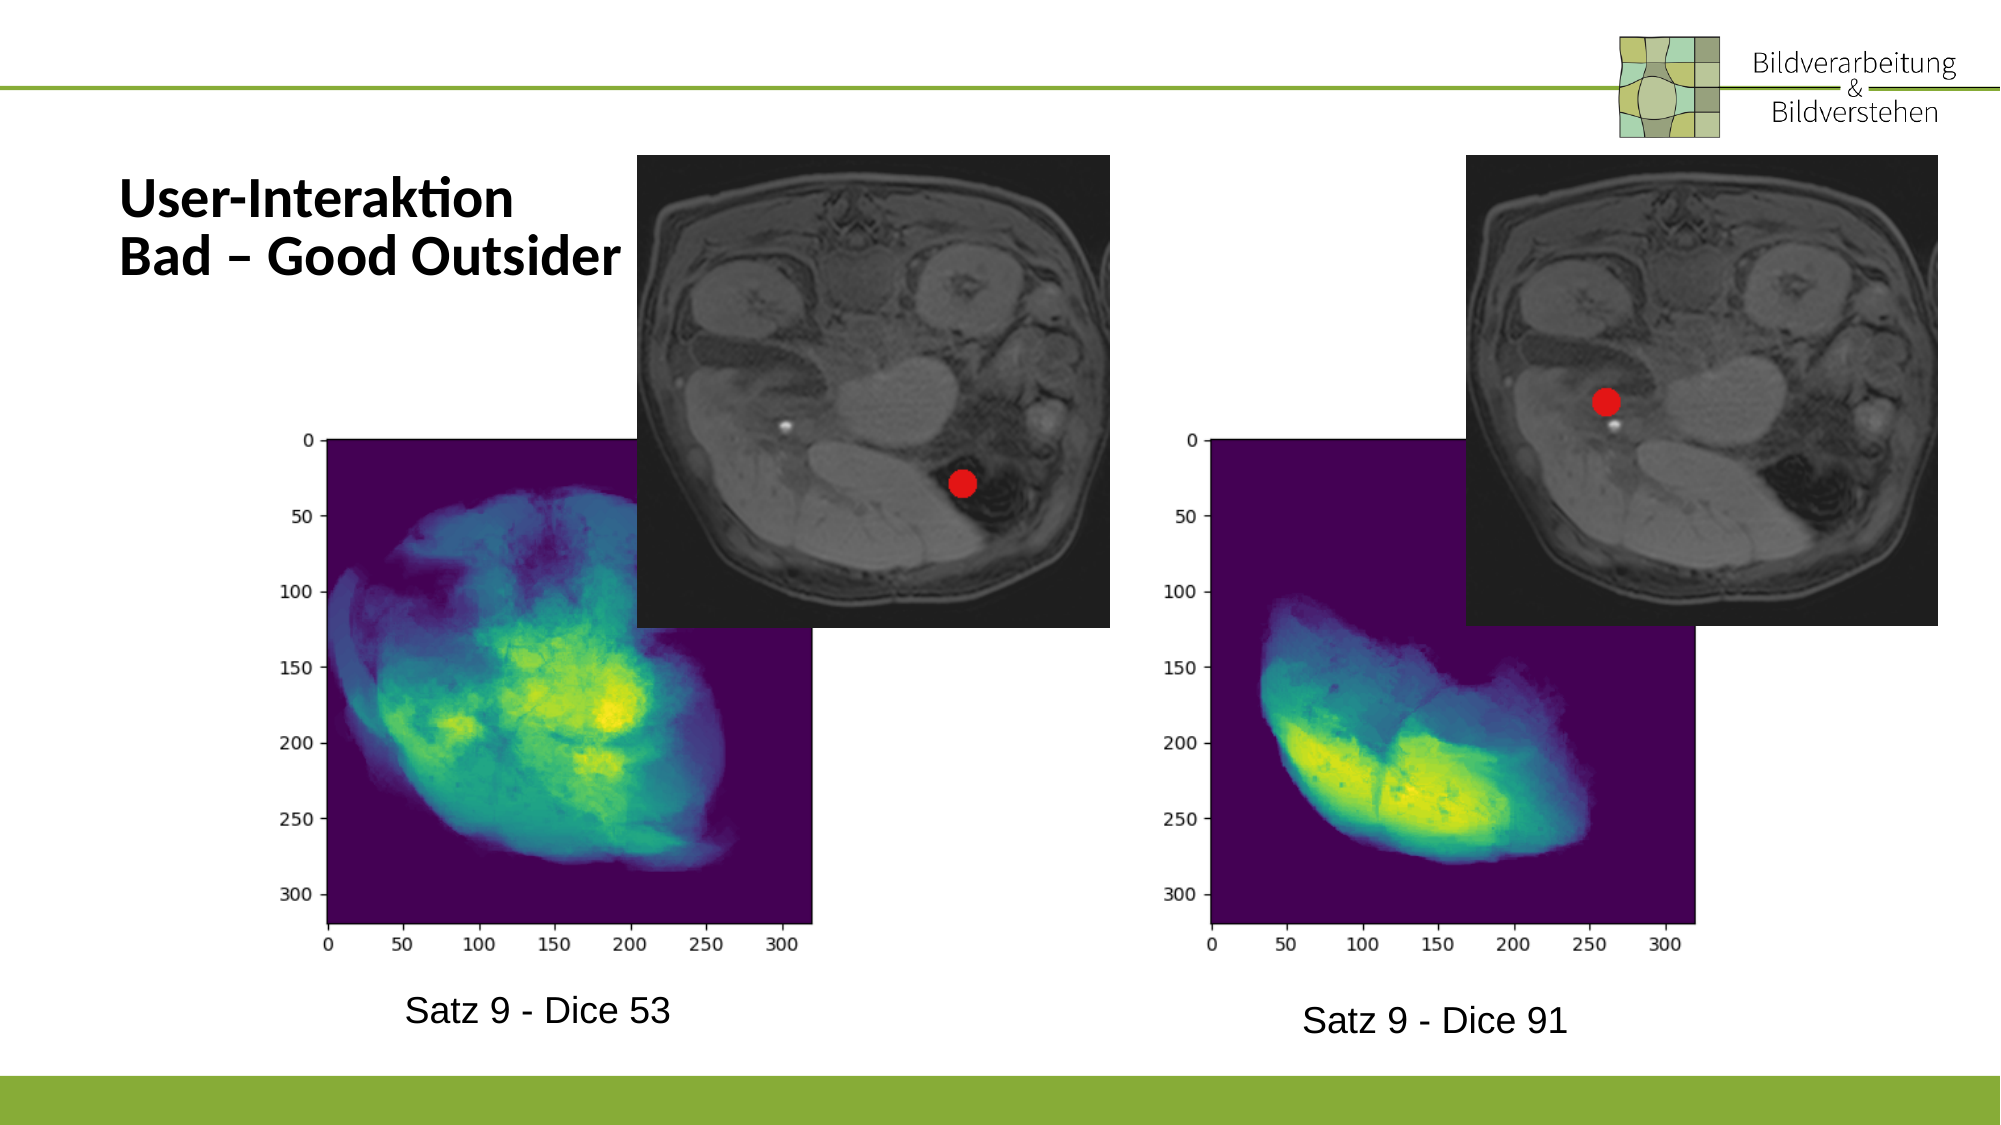

# User-Interaktion Bad – Good Outsider
Satz 9 - Dice 53
Satz 9 - Dice 91